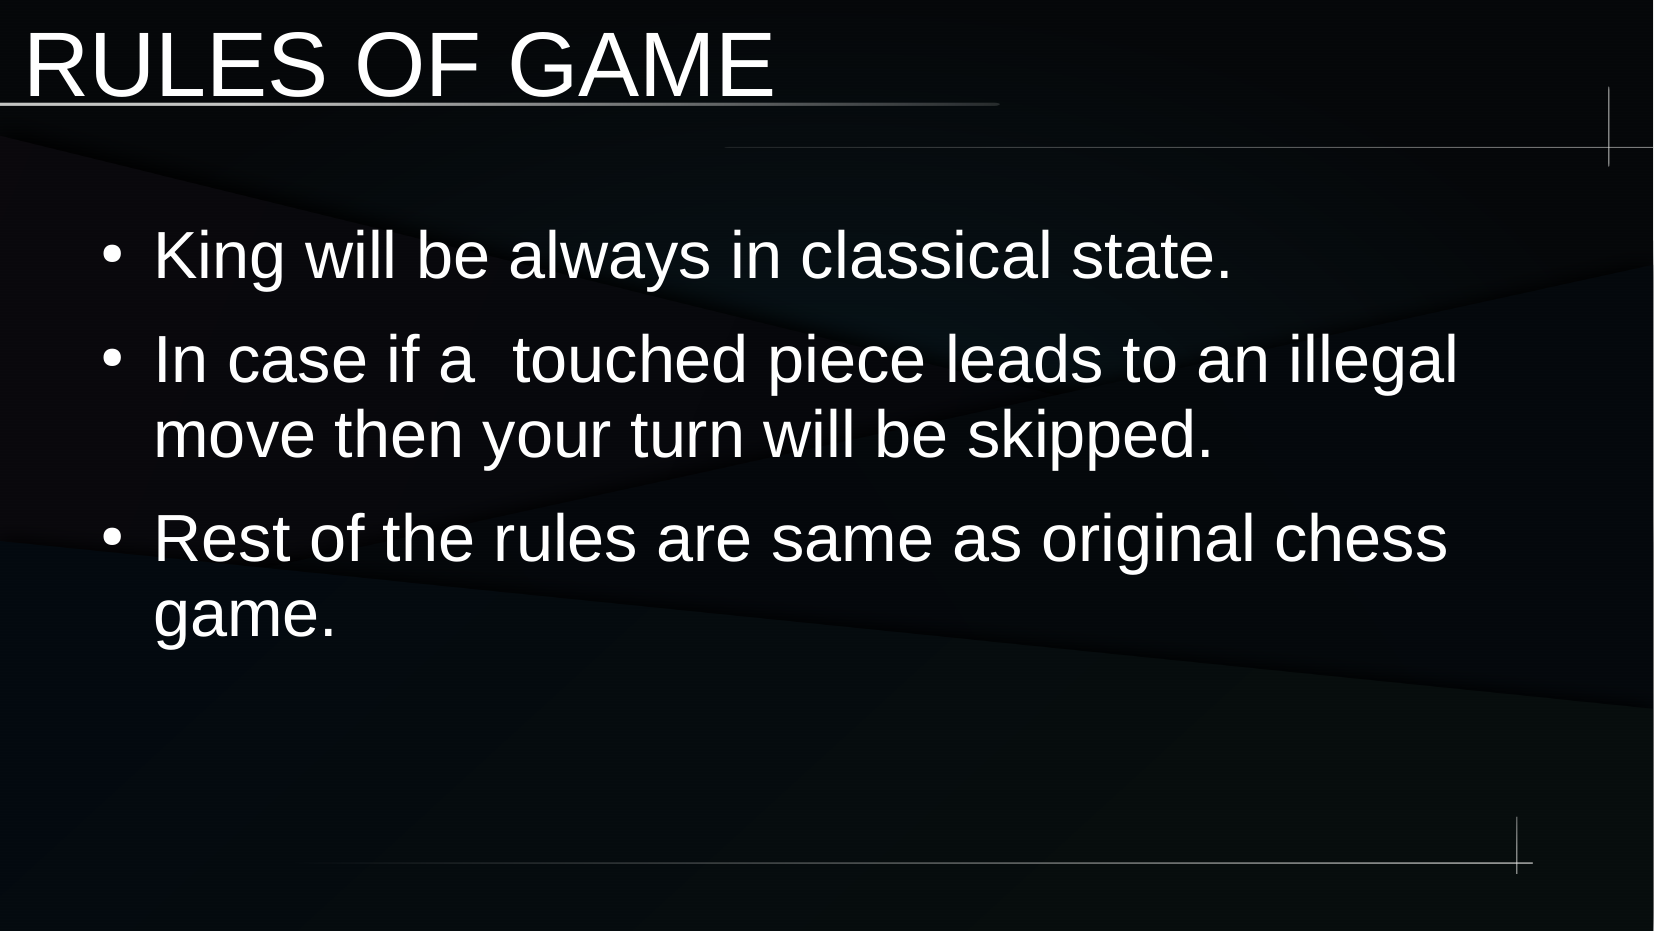

# RULES OF GAME
King will be always in classical state.
In case if a touched piece leads to an illegal move then your turn will be skipped.
Rest of the rules are same as original chess game.